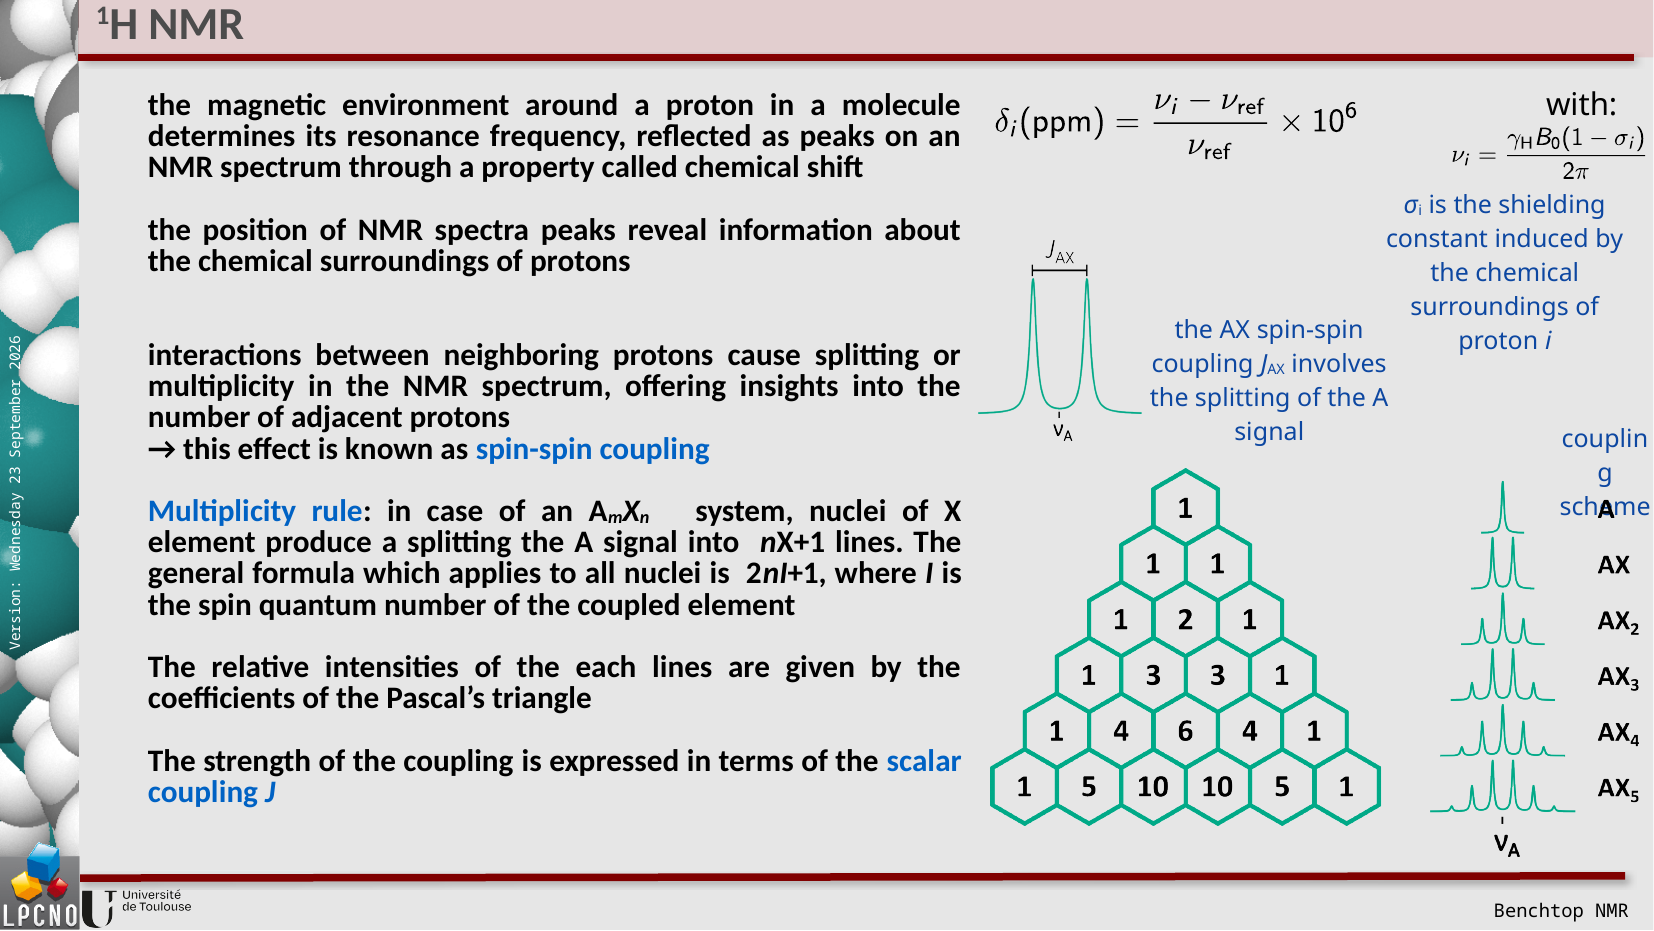

# 1H NMR
with:
the magnetic environment around a proton in a molecule determines its resonance frequency, reflected as peaks on an NMR spectrum through a property called chemical shift
the position of NMR spectra peaks reveal information about the chemical surroundings of protons
interactions between neighboring protons cause splitting or multiplicity in the NMR spectrum, offering insights into the number of adjacent protons
→ this effect is known as spin-spin coupling
Multiplicity rule: in case of an AmXn system, nuclei of X element produce a splitting the A signal into nX+1 lines. The general formula which applies to all nuclei is 2nI+1, where I is the spin quantum number of the coupled element
The relative intensities of the each lines are given by the coefficients of the Pascal’s triangle
The strength of the coupling is expressed in terms of the scalar coupling J
σi is the shielding constant induced by the chemical surroundings of proton i
the AX spin-spin coupling JAX involves the splitting of the A signal
coupling scheme